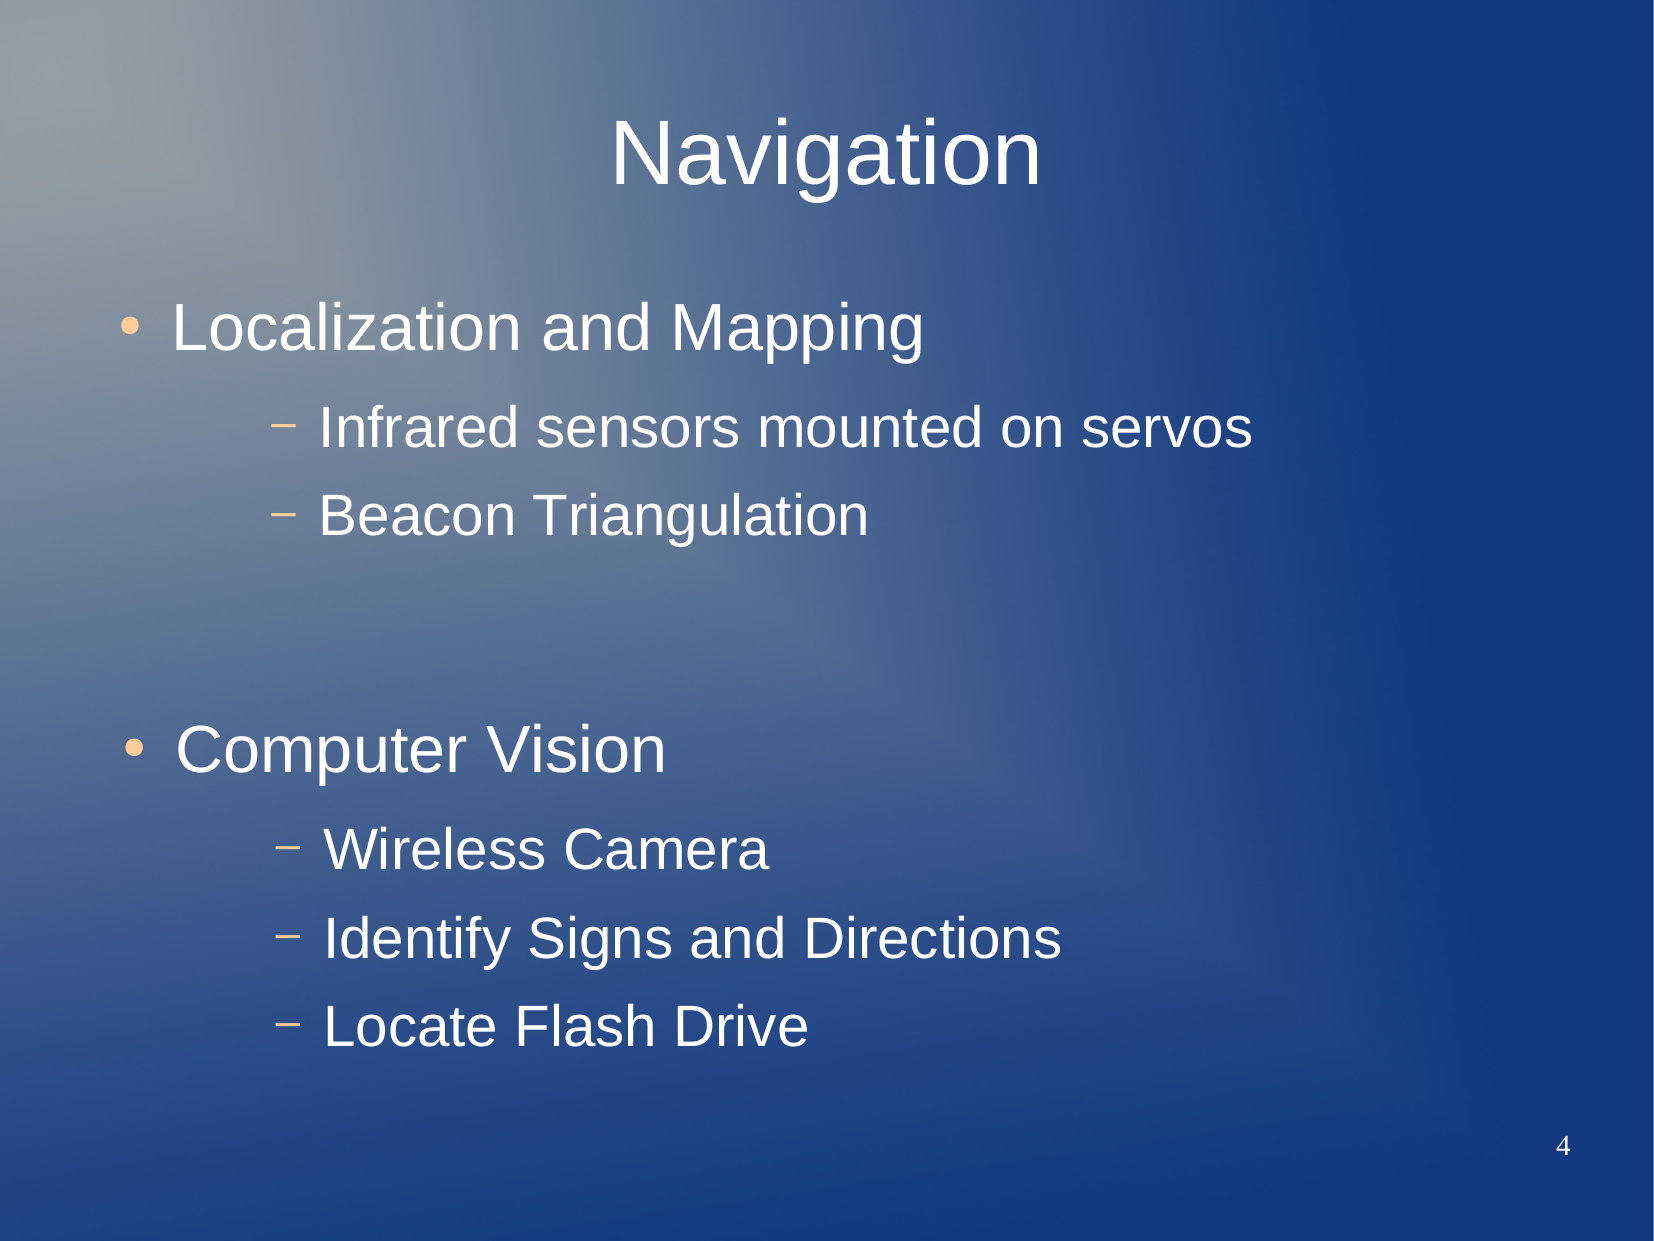

# Navigation
Localization and Mapping
Infrared sensors mounted on servos
Beacon Triangulation
Computer Vision
Wireless Camera
Identify Signs and Directions
Locate Flash Drive
4